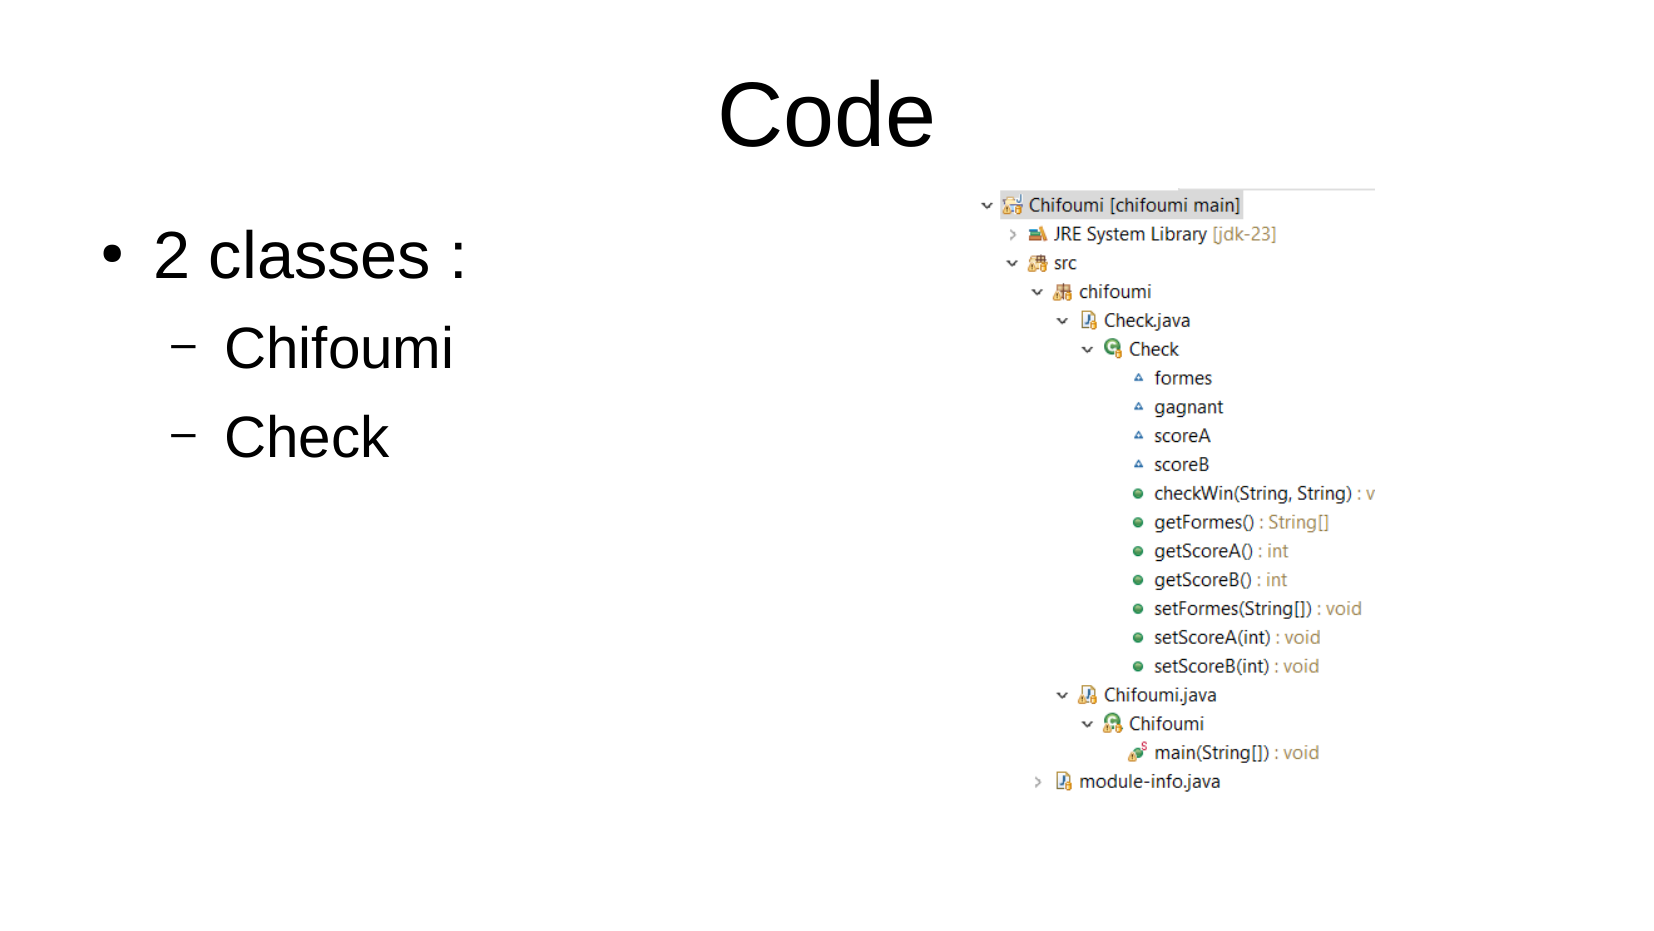

# Code
2 classes :
Chifoumi
Check